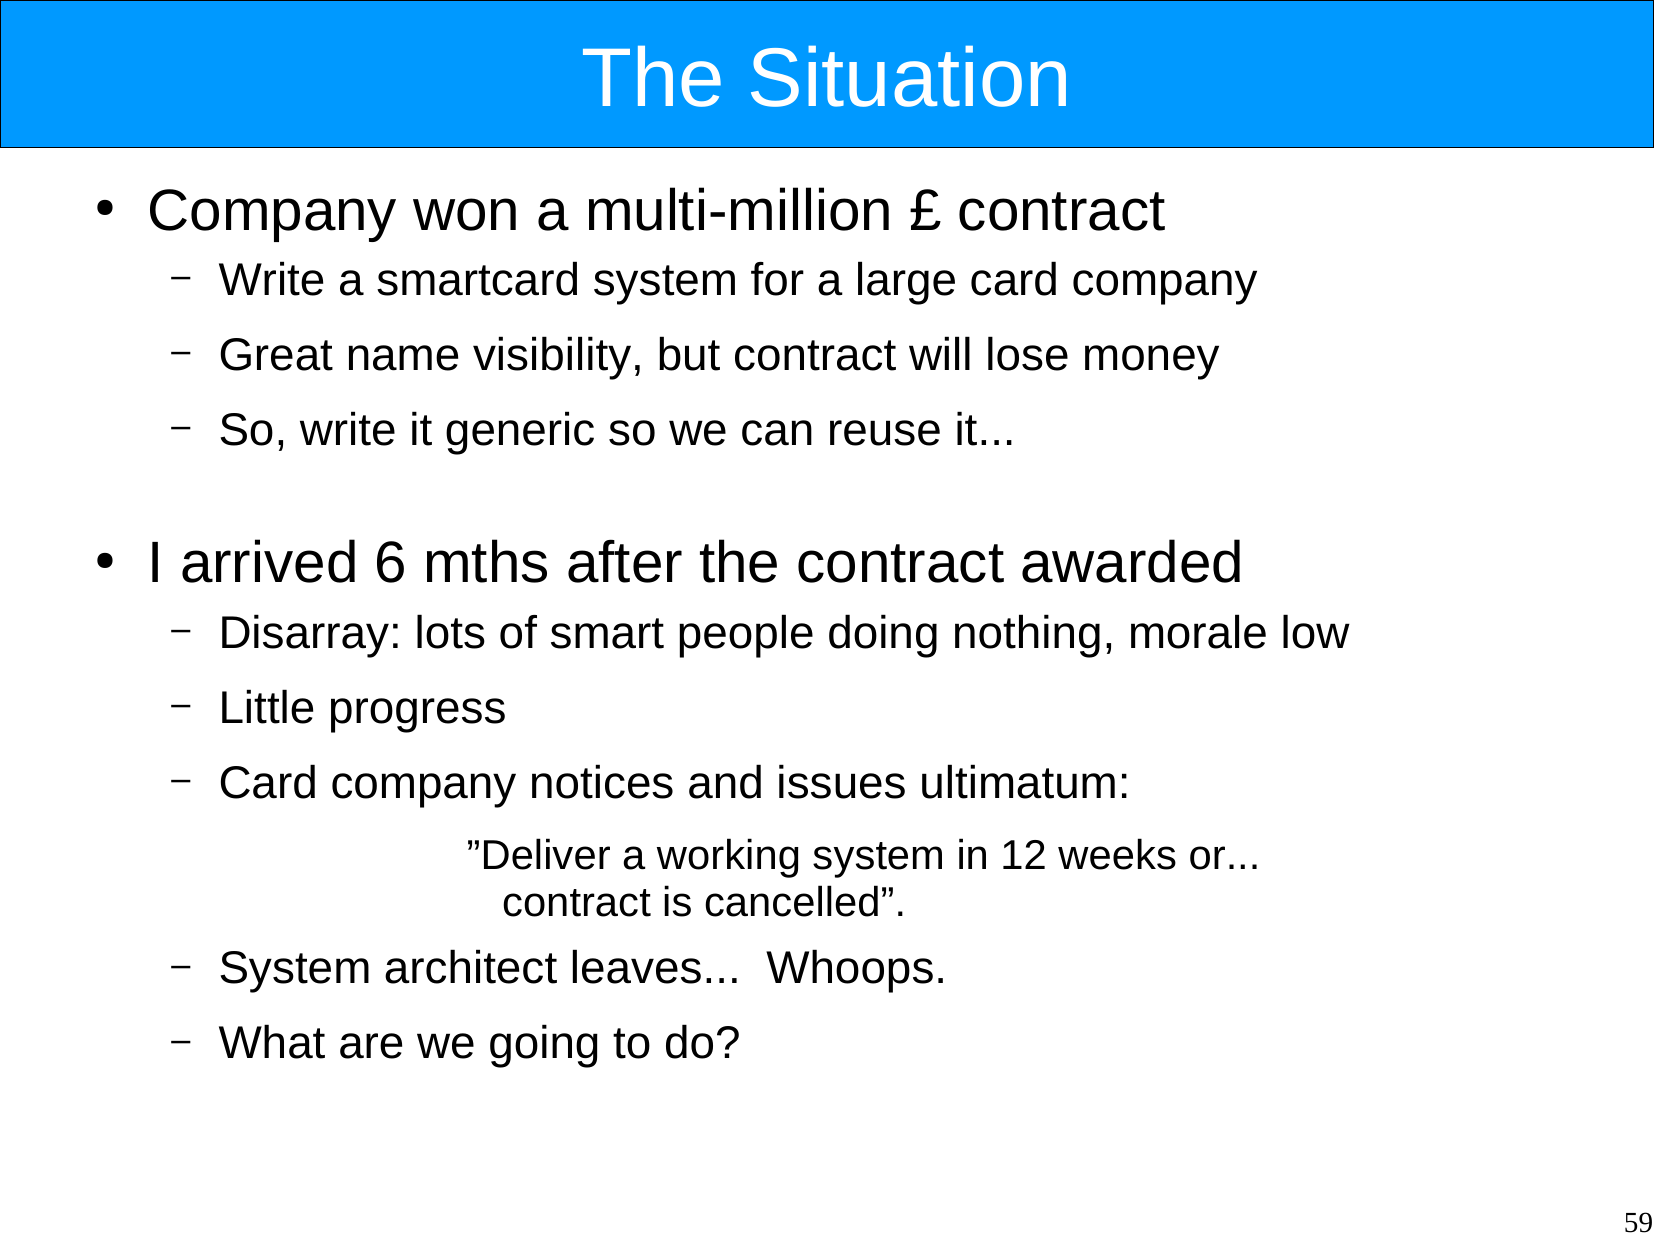

# The Situation
Company won a multi-million £ contract
Write a smartcard system for a large card company
Great name visibility, but contract will lose money
So, write it generic so we can reuse it...
I arrived 6 mths after the contract awarded
Disarray: lots of smart people doing nothing, morale low
Little progress
Card company notices and issues ultimatum:
”Deliver a working system in 12 weeks or...
contract is cancelled”.
System architect leaves... Whoops.
What are we going to do?
59